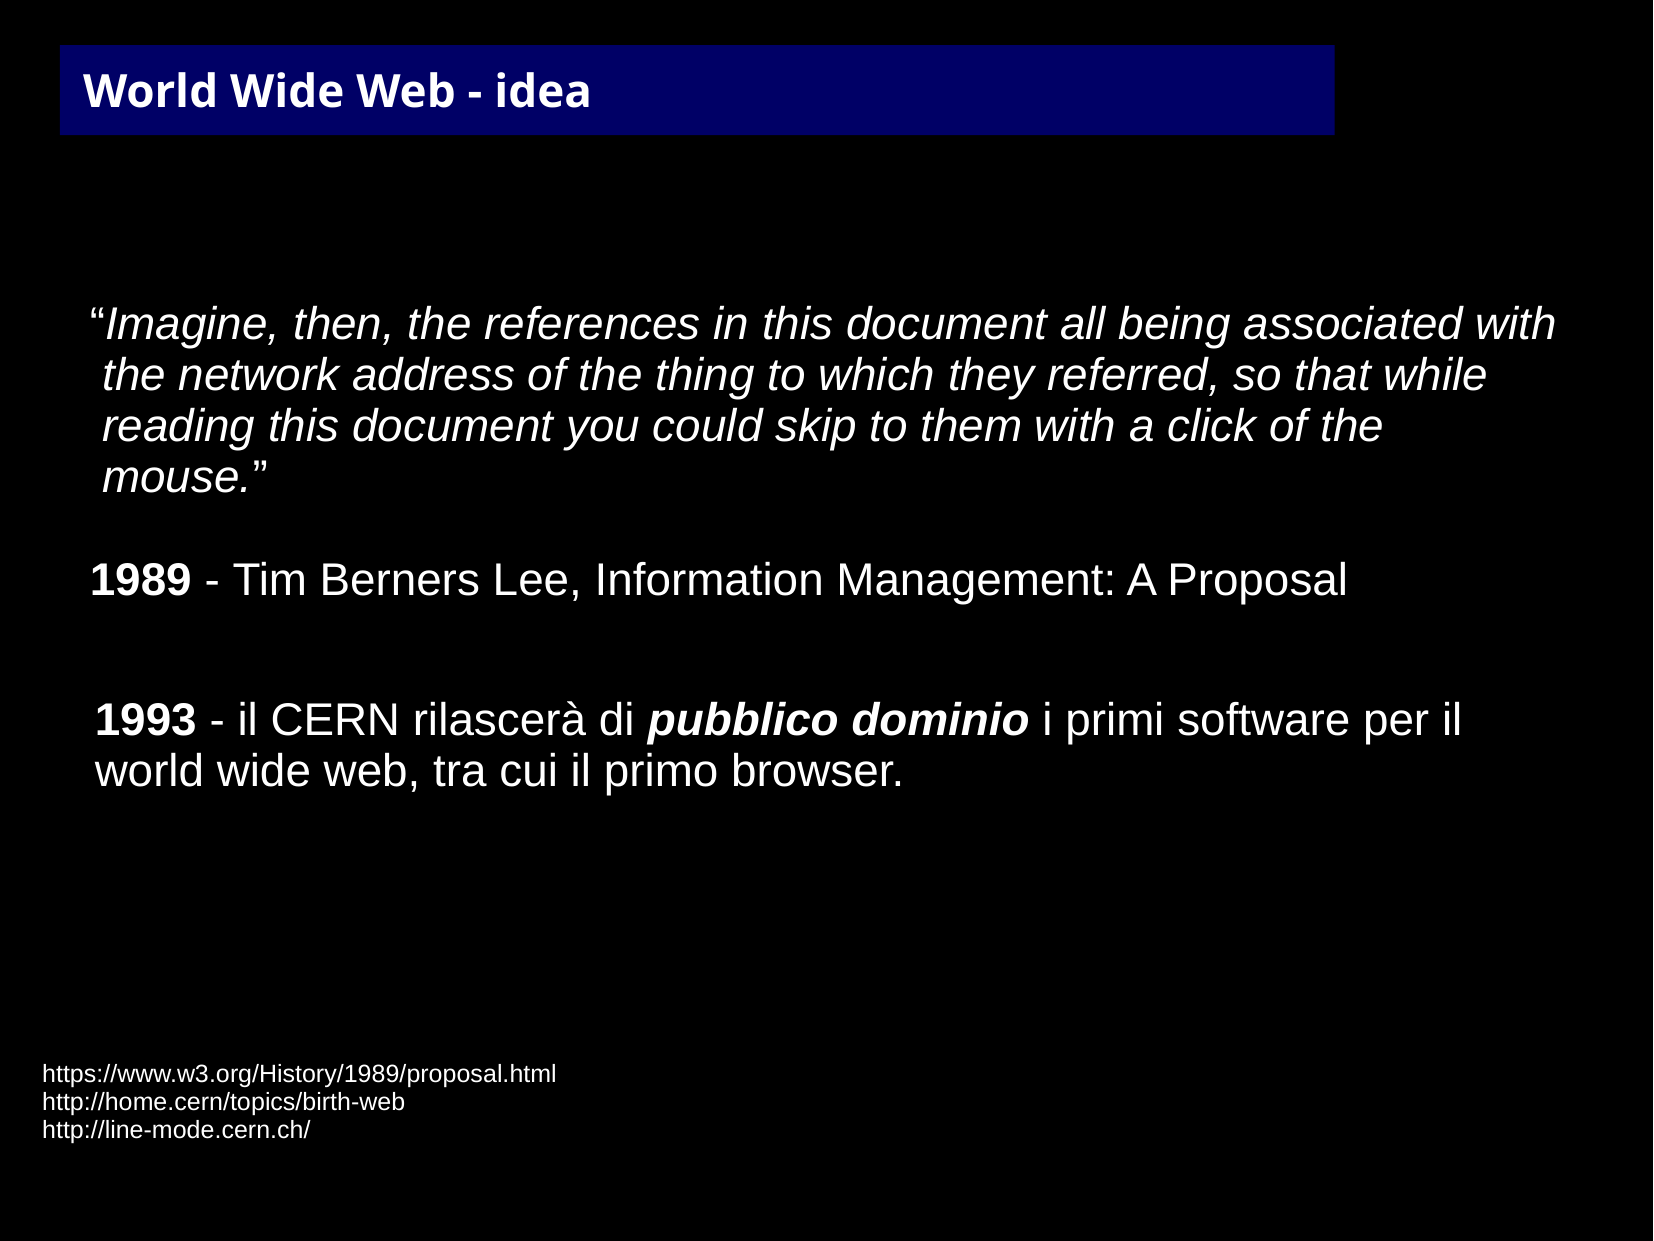

# World Wide Web - idea
“Imagine, then, the references in this document all being associated with the network address of the thing to which they referred, so that while reading this document you could skip to them with a click of the
 mouse.”
1989 - Tim Berners Lee, Information Management: A Proposal
1993 - il CERN rilascerà di pubblico dominio i primi software per il world wide web, tra cui il primo browser.
https://www.w3.org/History/1989/proposal.html
http://home.cern/topics/birth-web
http://line-mode.cern.ch/